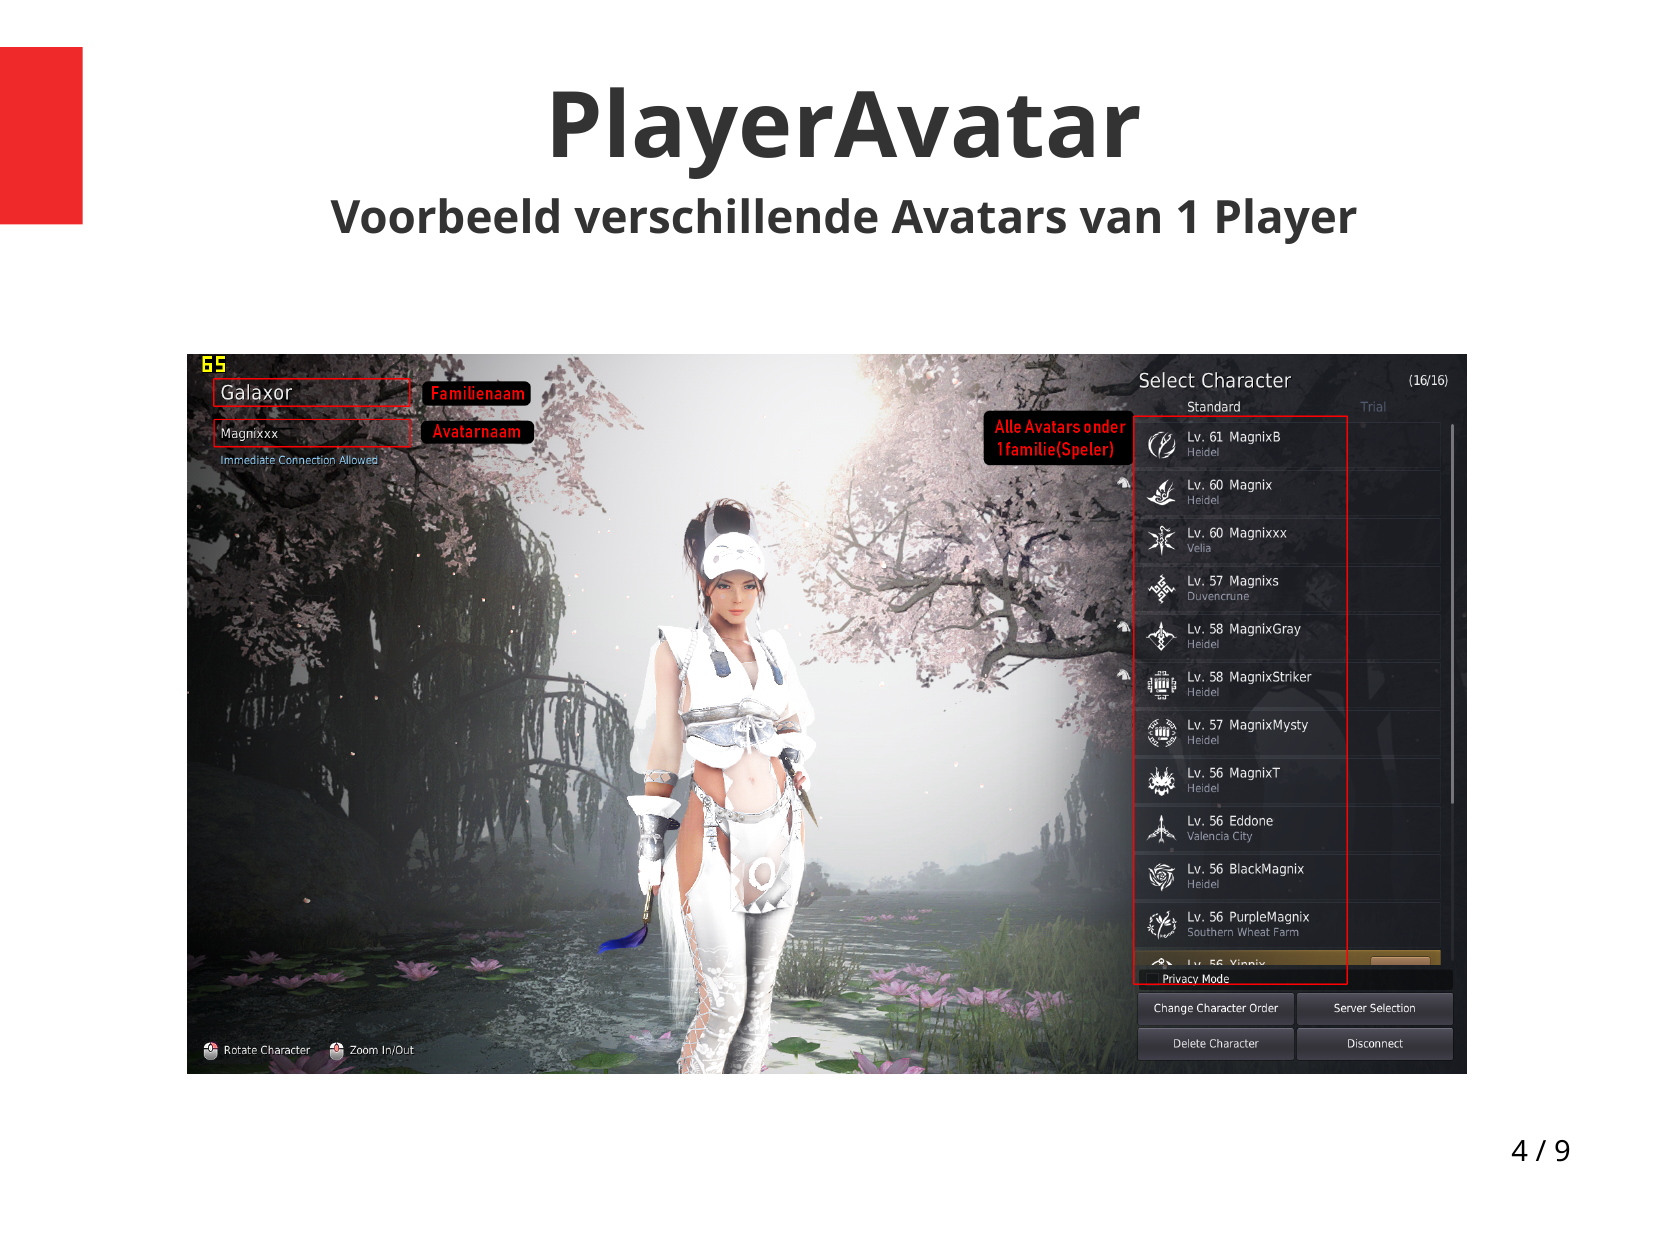

# PlayerAvatar Voorbeeld verschillende Avatars van 1 Player
4